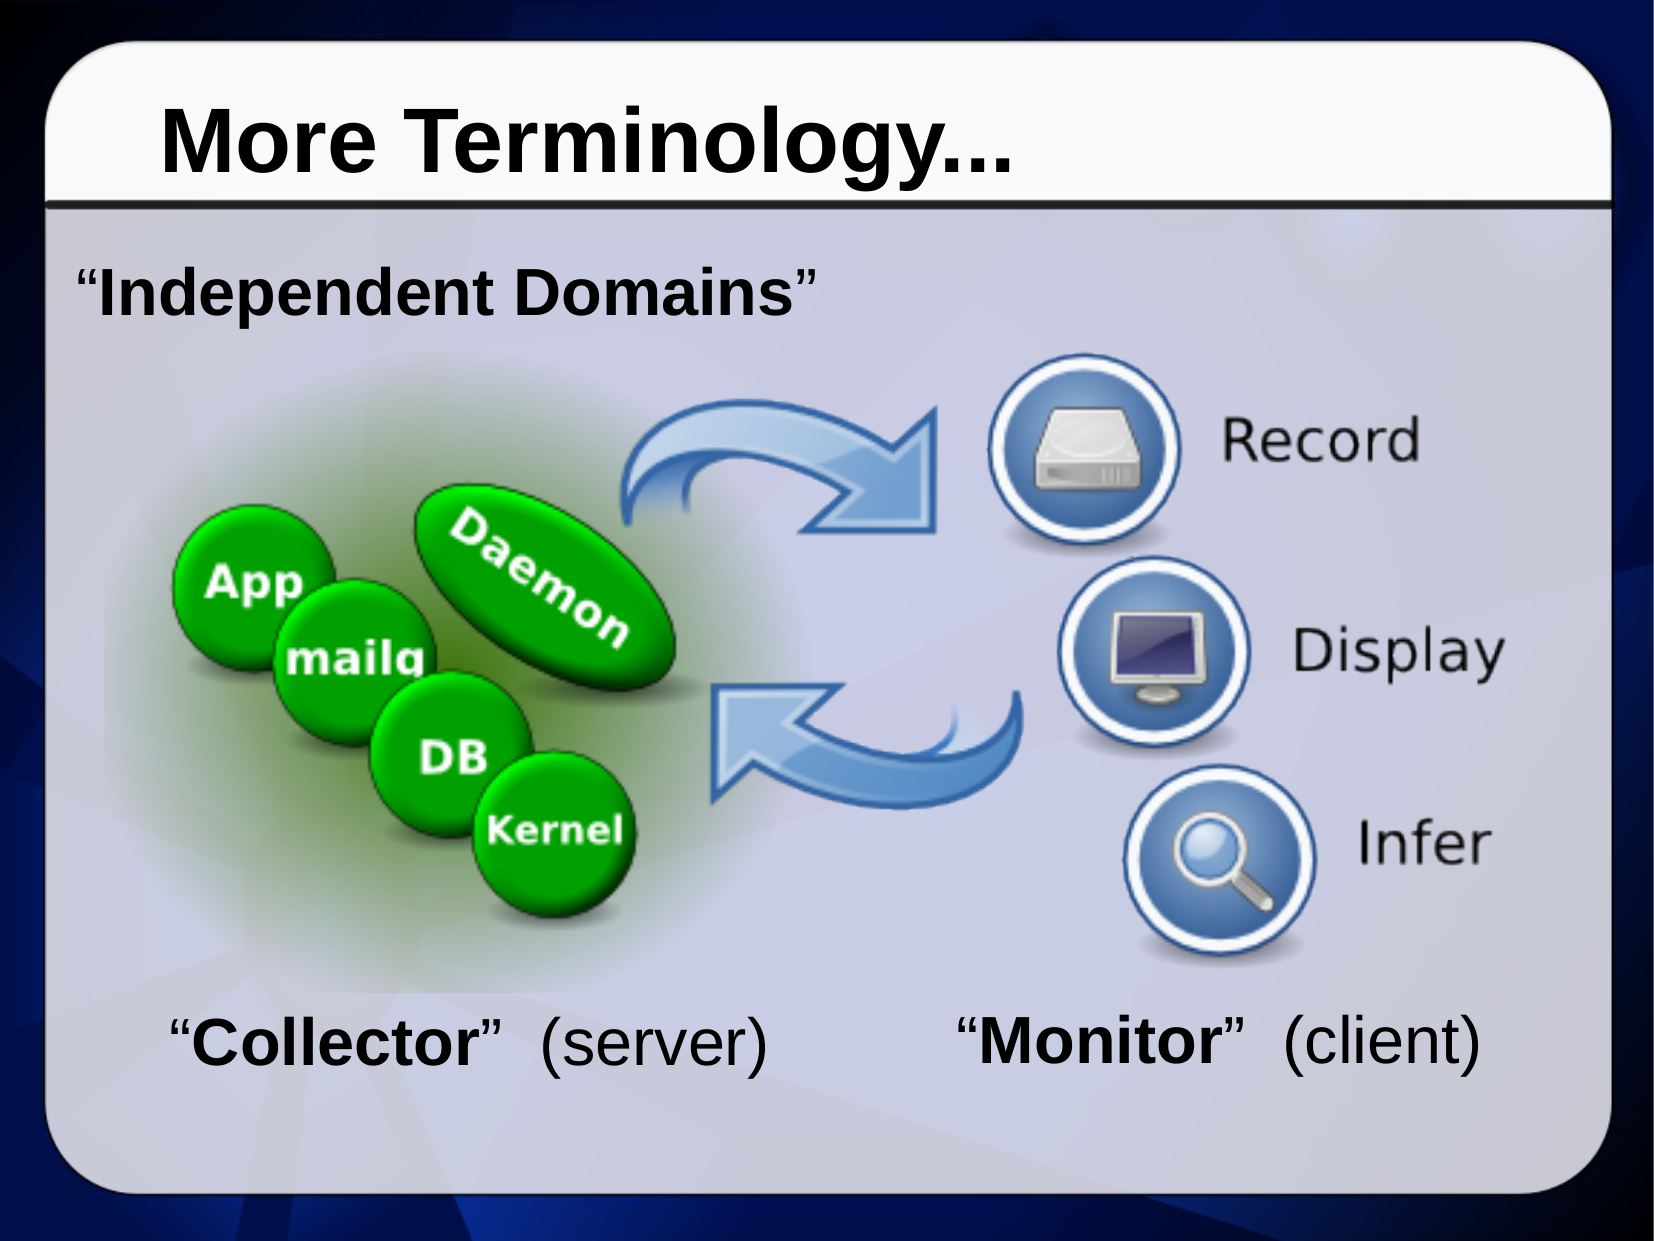

# More Terminology...
“Independent Domains”
“Monitor” (client)
“Collector” (server)